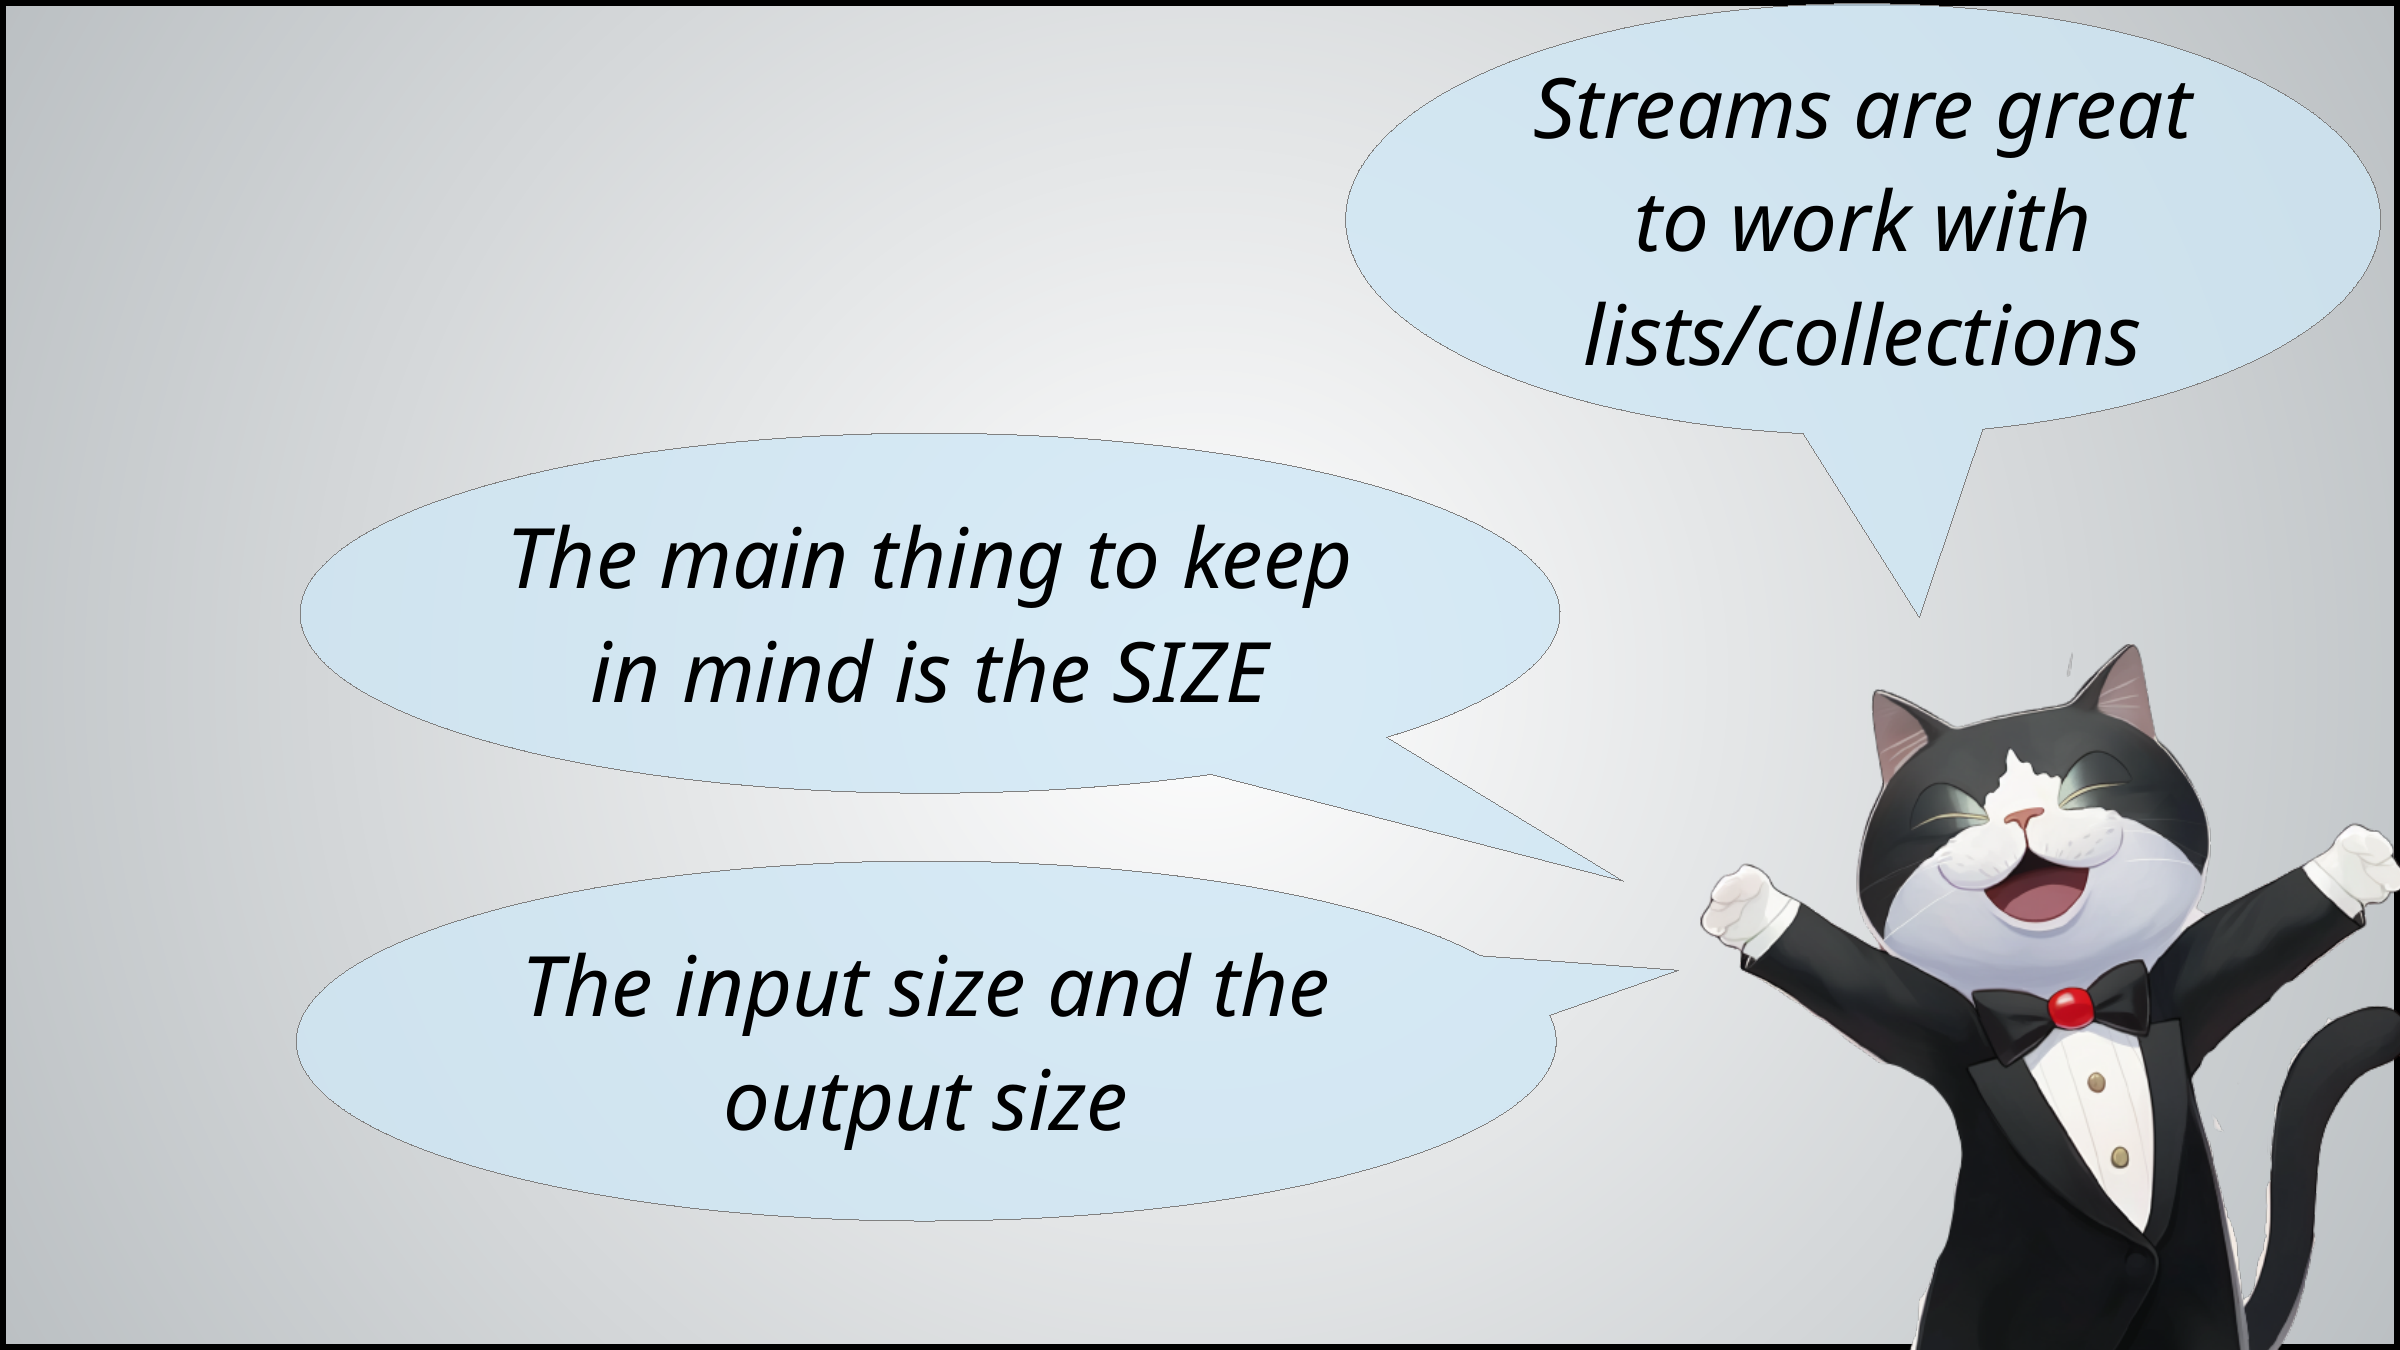

Streams are great to work with lists/collections
The main thing to keep in mind is the SIZE
The input size and the output size